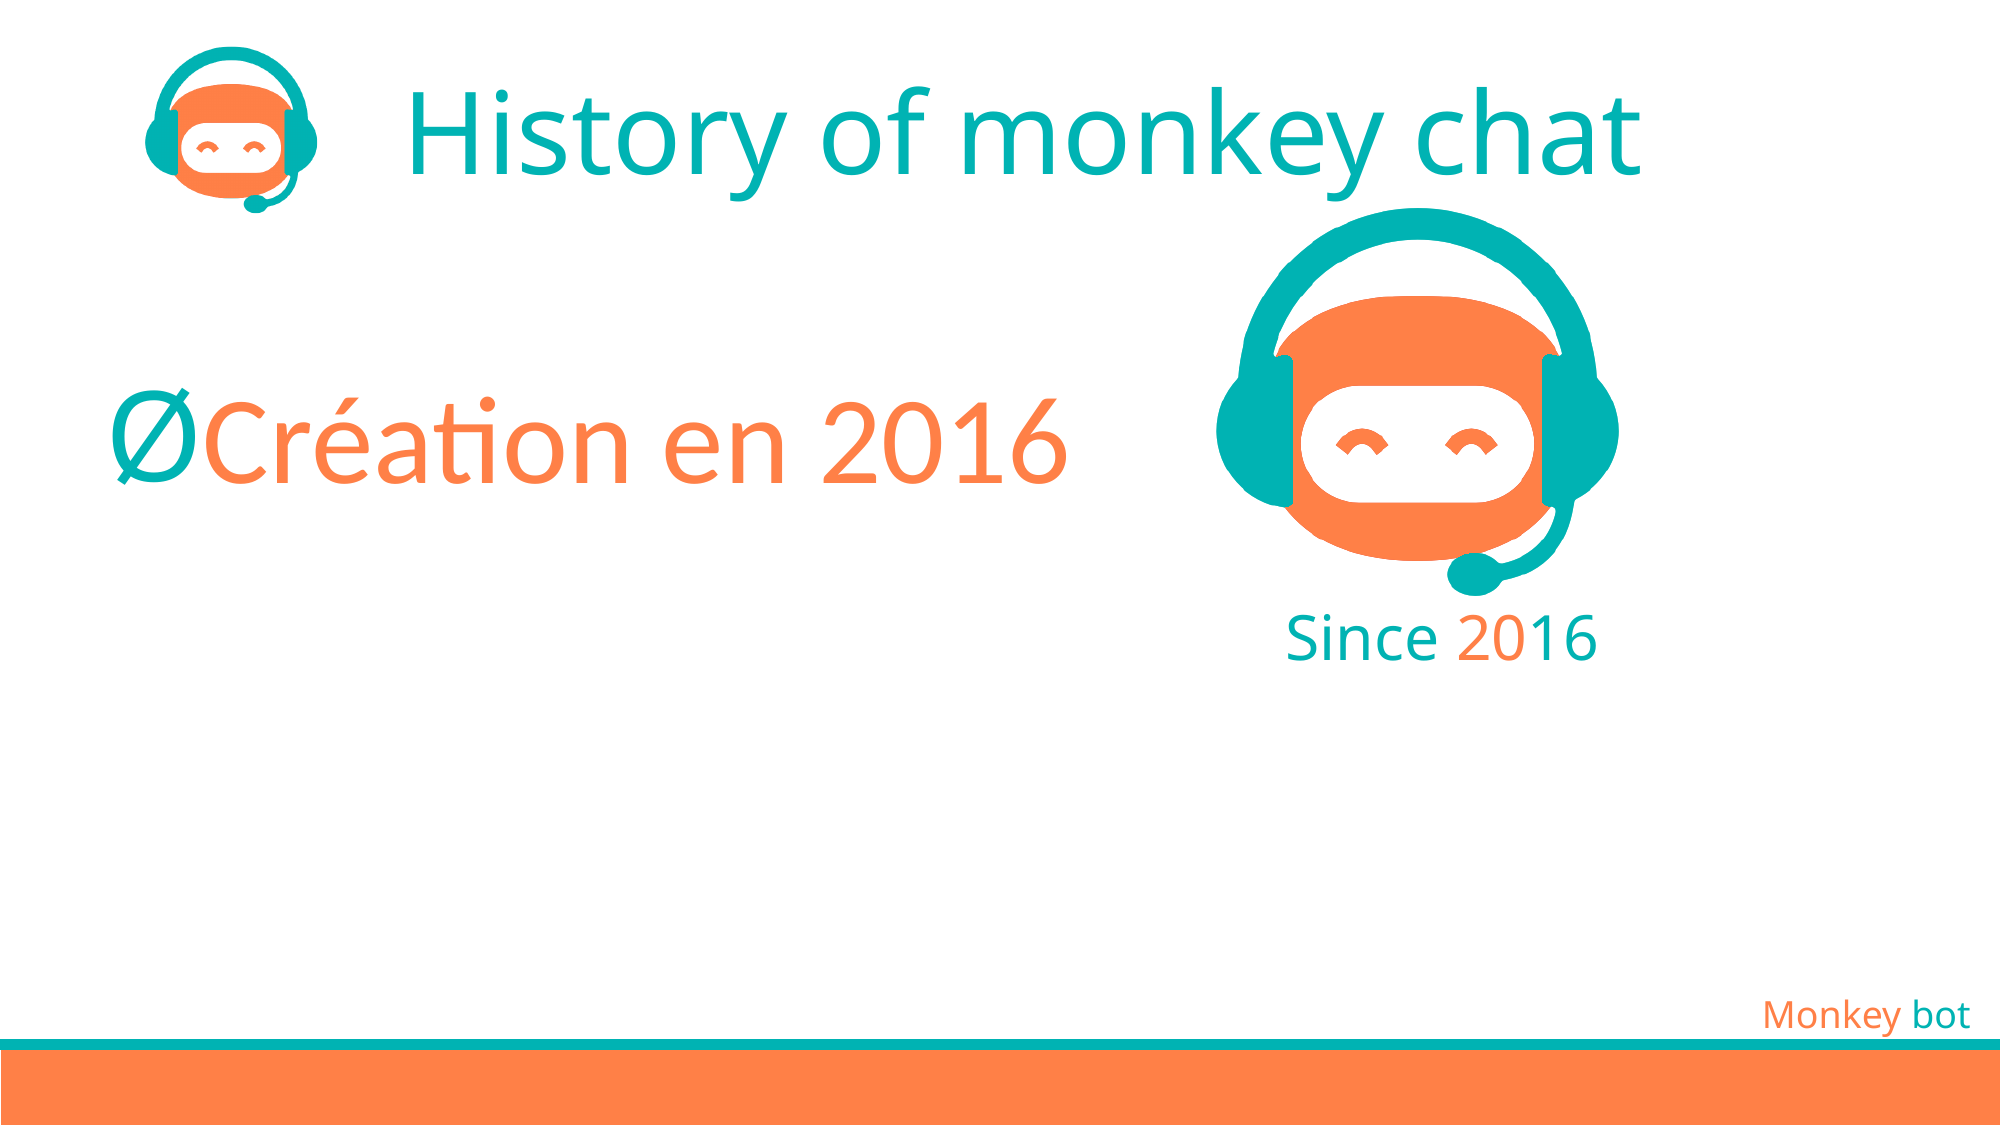

History of monkey chat
Création en 2016
Since 2016
Monkey bot